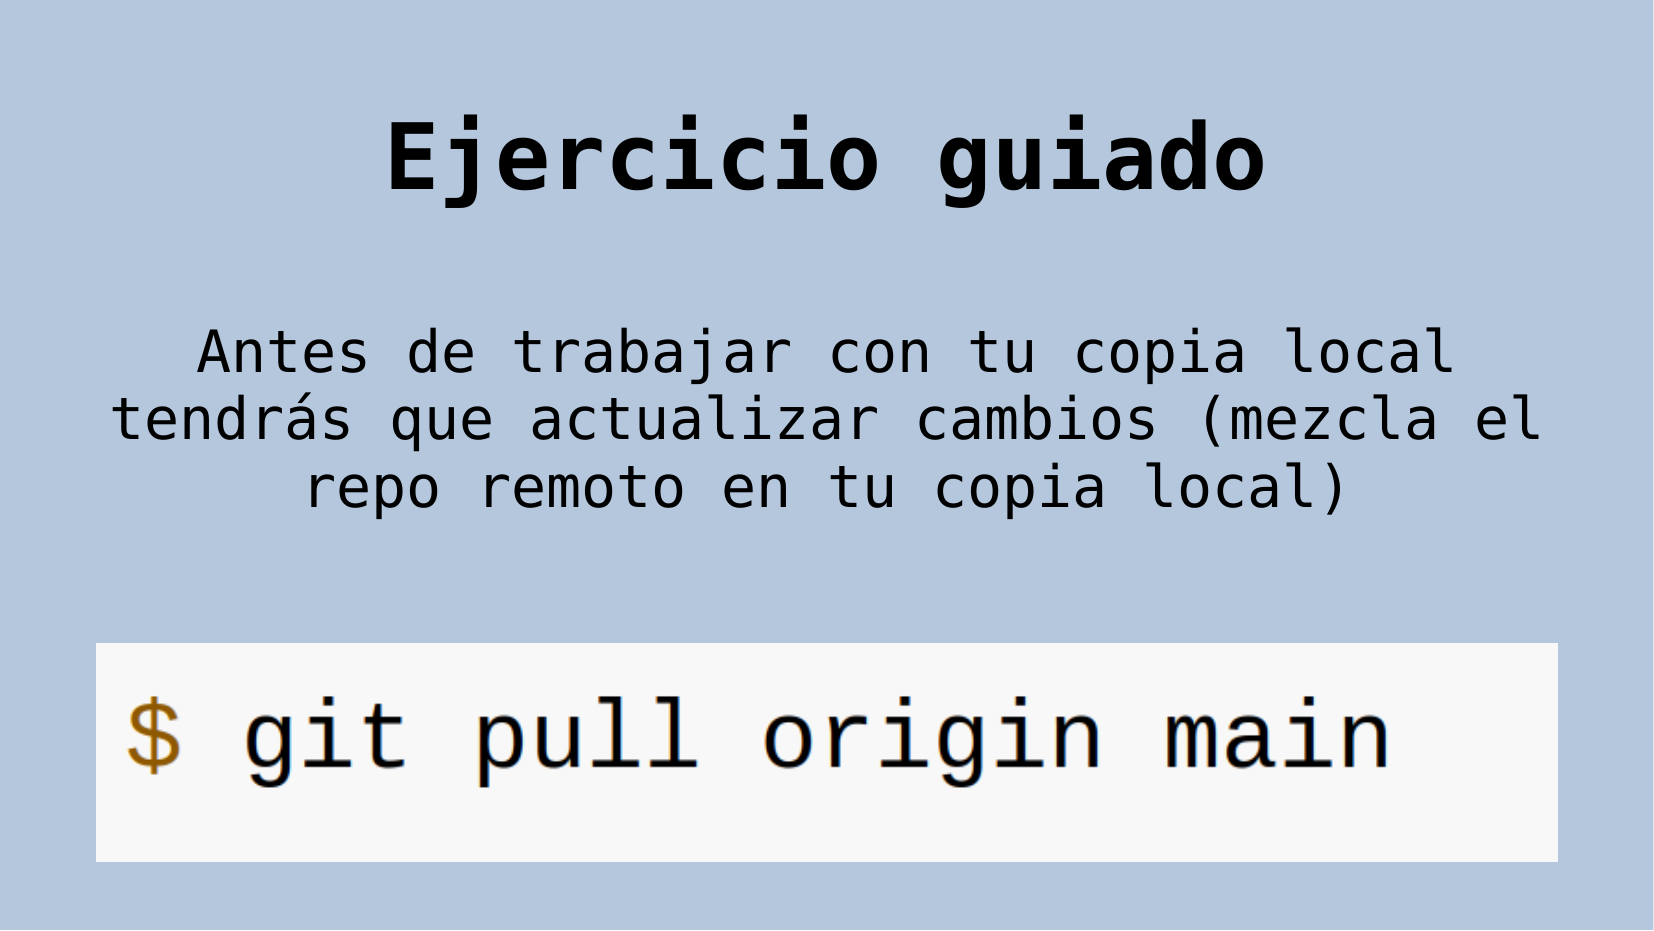

# Ejercicio guiado Antes de trabajar con tu copia local tendrás que actualizar cambios (mezcla el repo remoto en tu copia local)